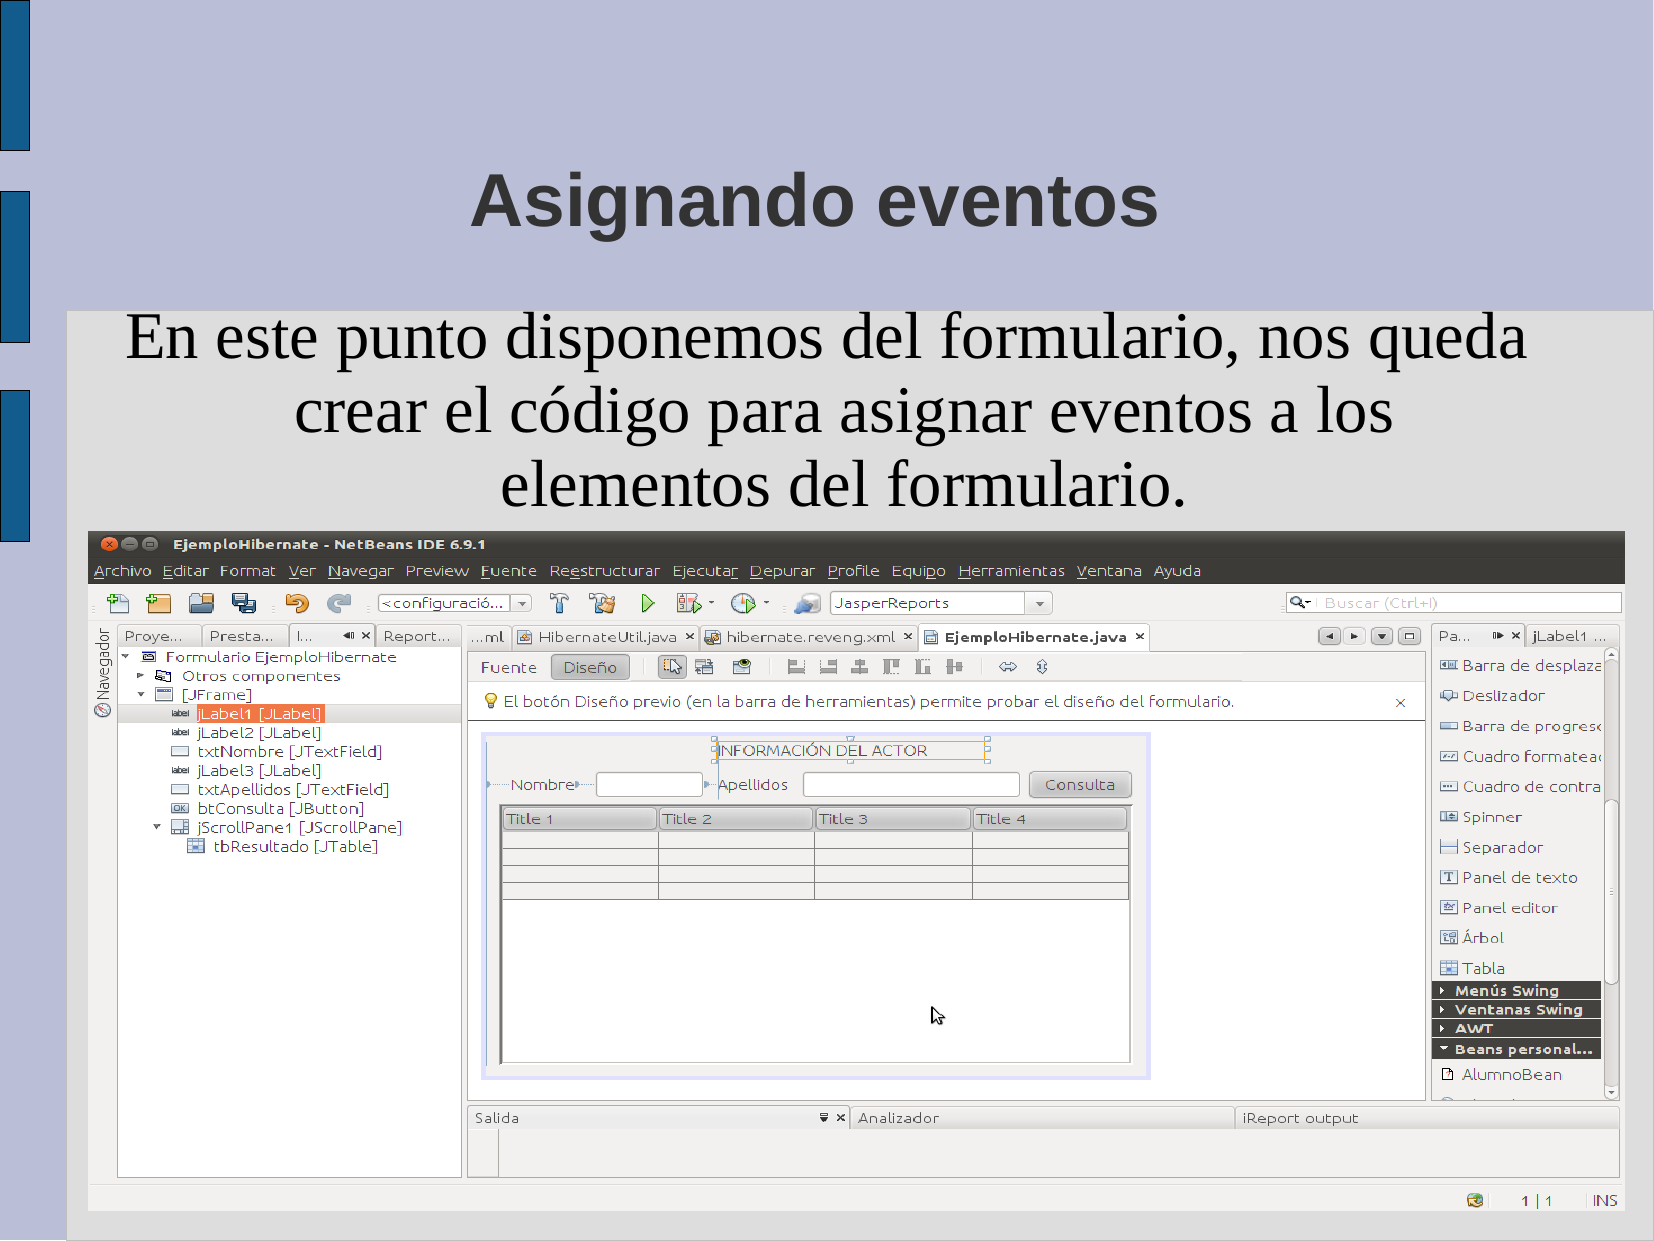

# Asignando eventos
En este punto disponemos del formulario, nos queda crear el código para asignar eventos a los elementos del formulario.